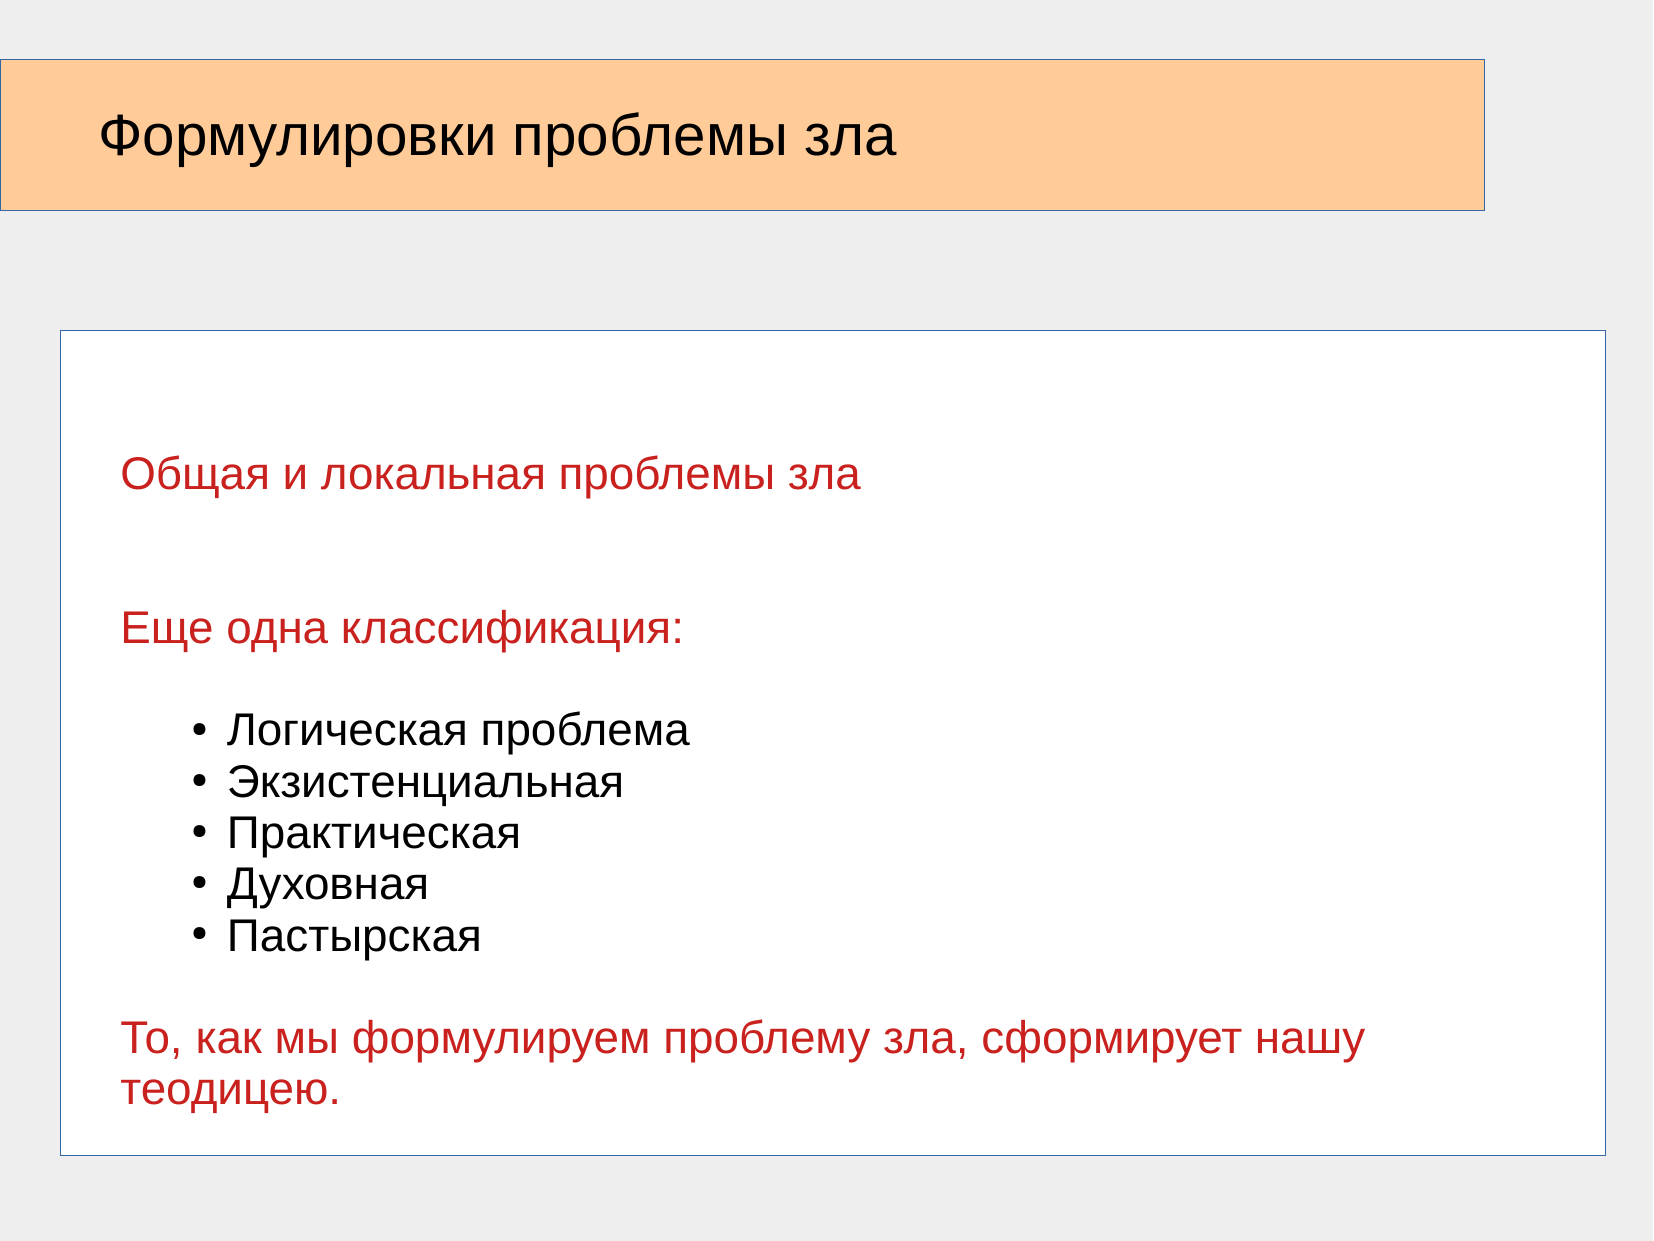

Формулировки проблемы зла
# Общая и локальная проблемы зла
Еще одна классификация:
Логическая проблема
Экзистенциальная
Практическая
Духовная
Пастырская
То, как мы формулируем проблему зла, сформирует нашу теодицею.